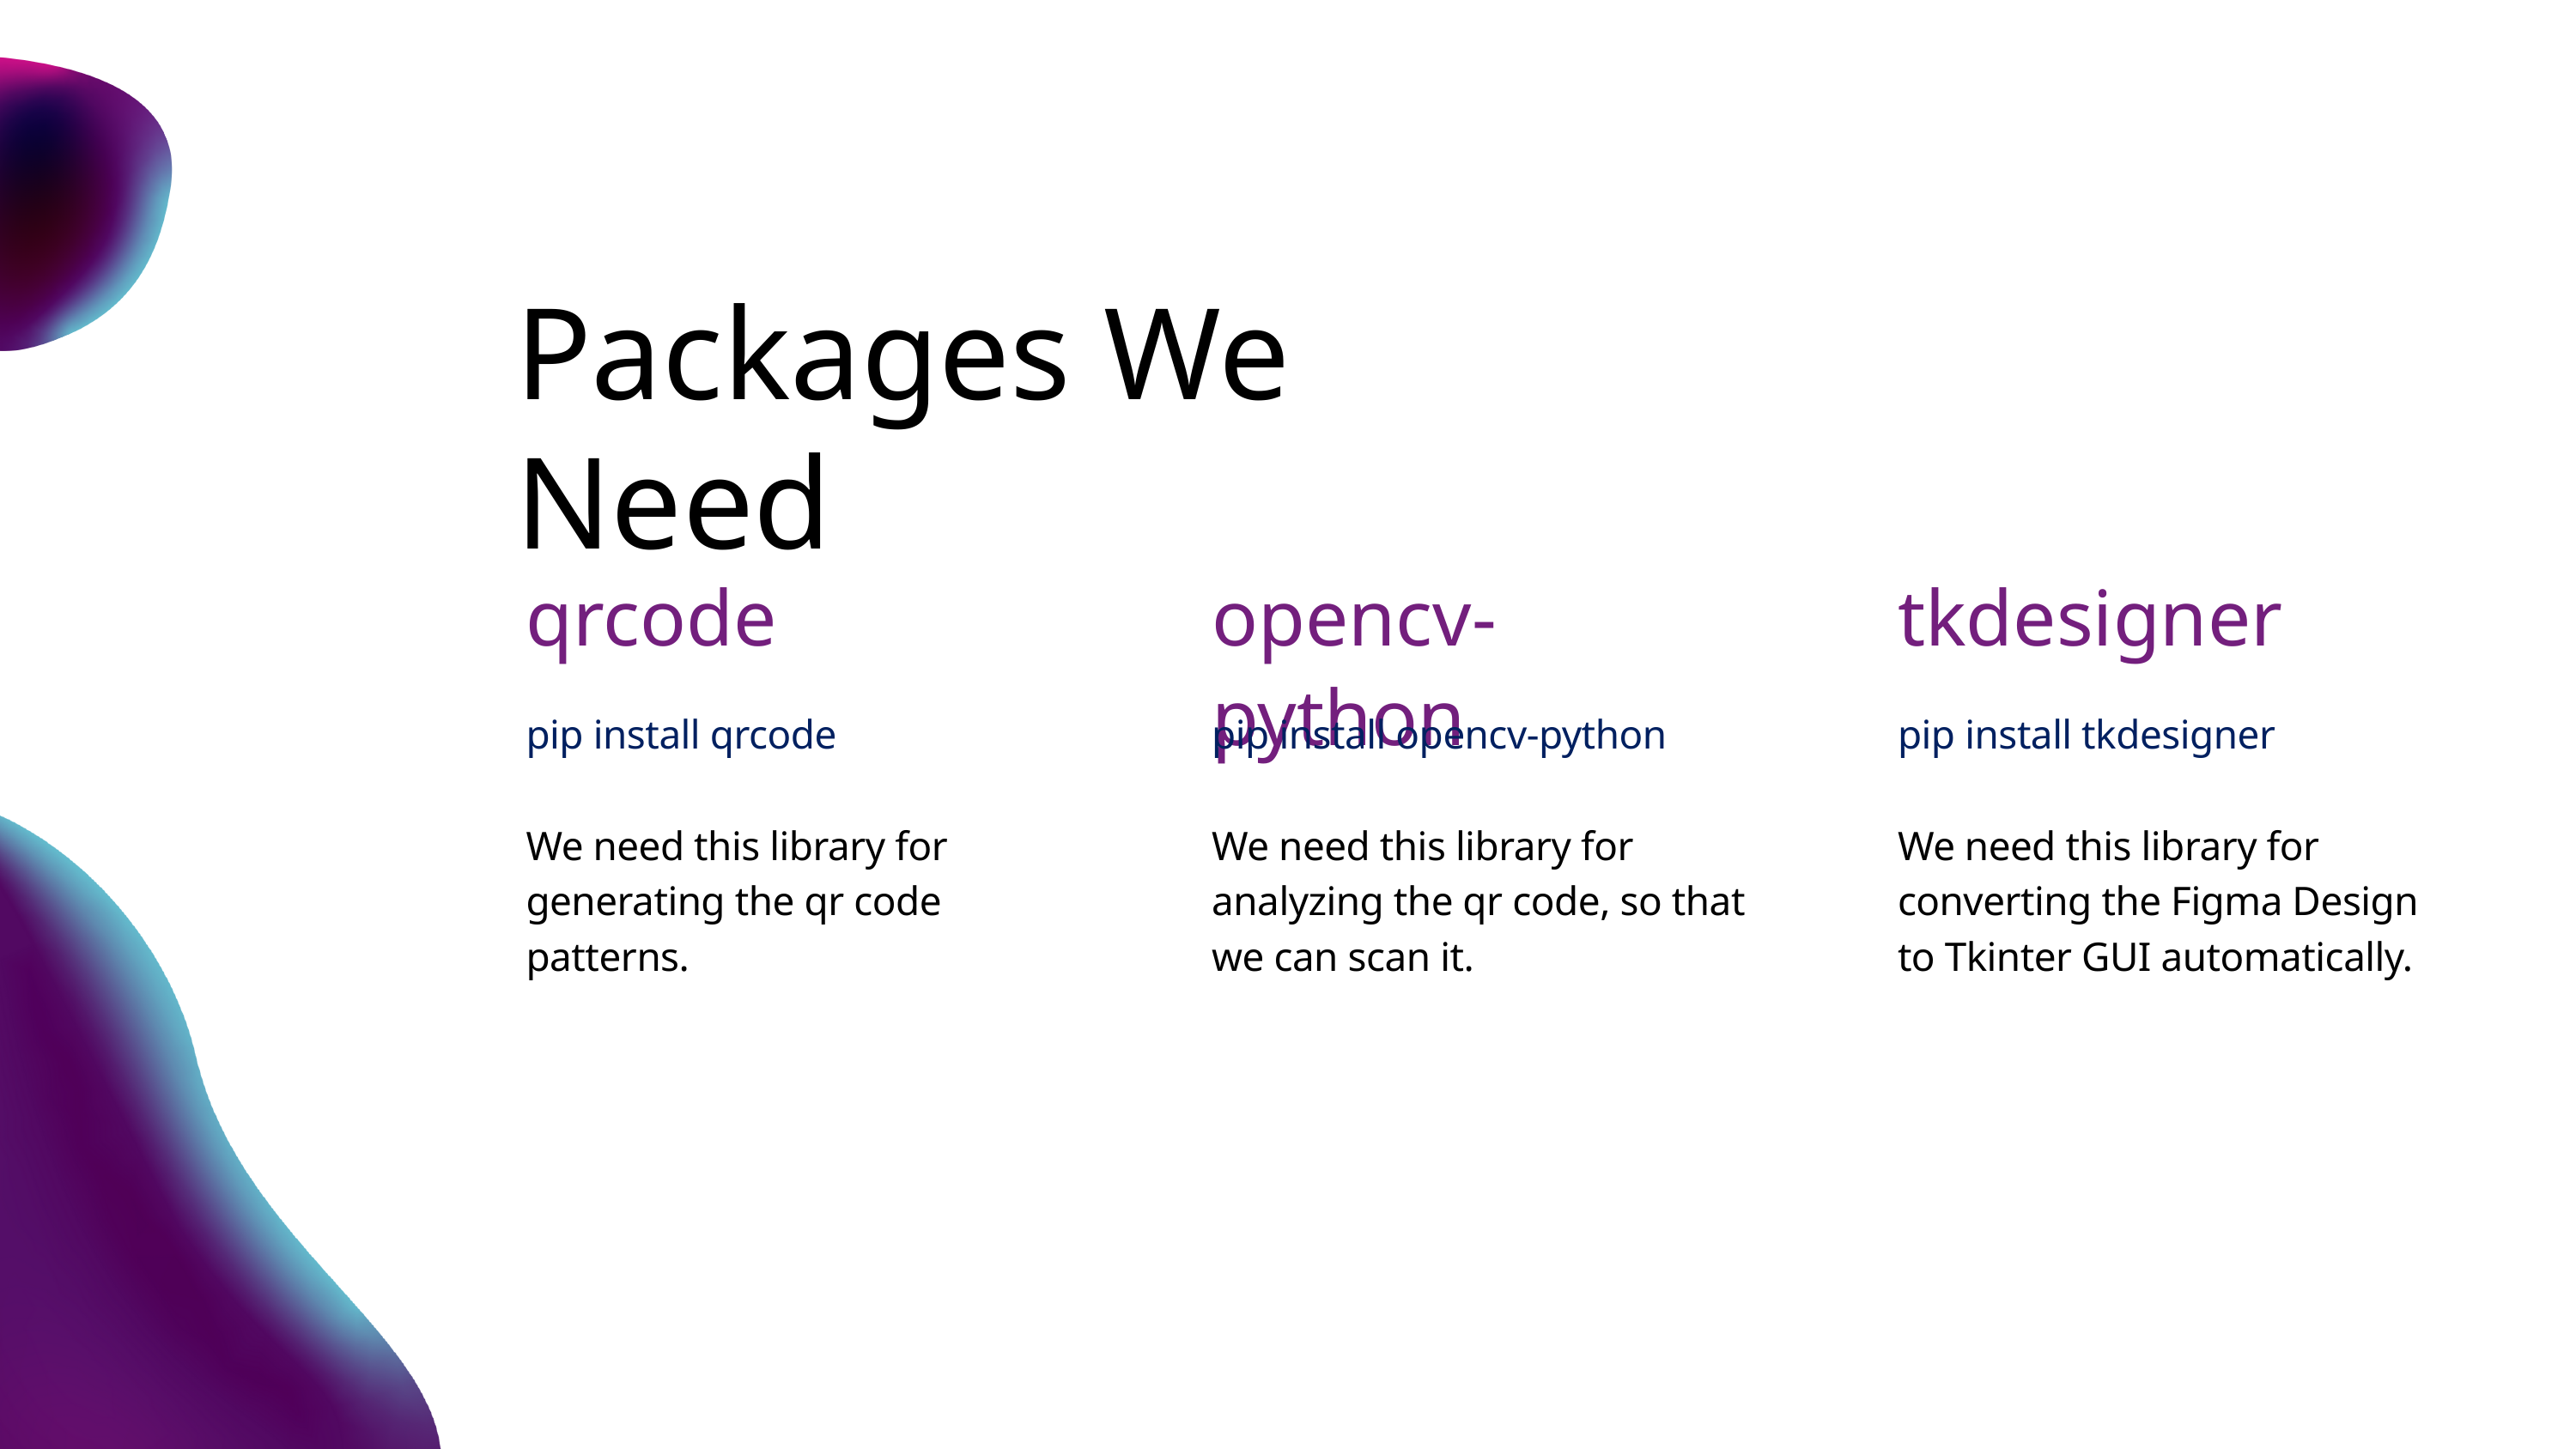

Packages We Need
qrcode
pip install qrcode
We need this library for generating the qr code patterns.
opencv-python
pip install opencv-python
We need this library for analyzing the qr code, so that we can scan it.
tkdesigner
pip install tkdesigner
We need this library for converting the Figma Design to Tkinter GUI automatically.